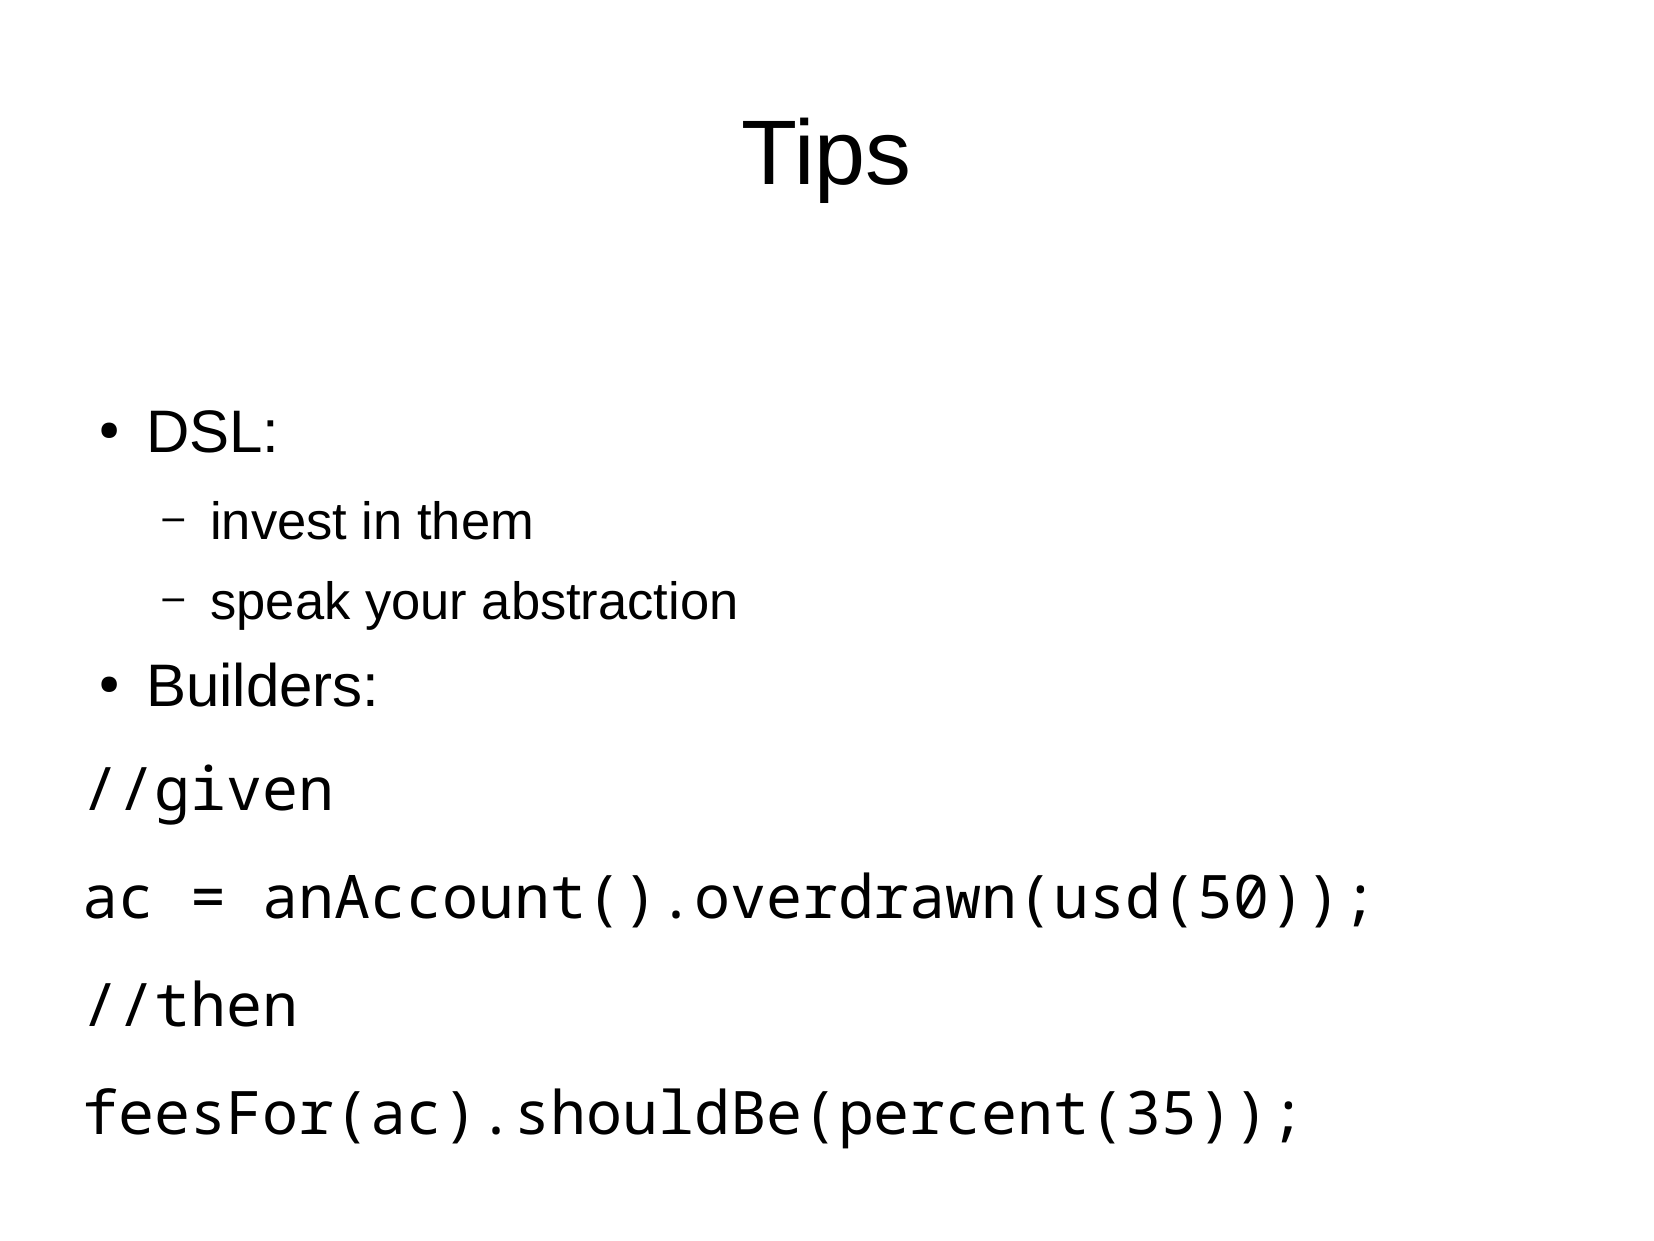

# Tips
DSL:
invest in them
speak your abstraction
Builders:
//given
ac = anAccount().overdrawn(usd(50));
//then
feesFor(ac).shouldBe(percent(35));